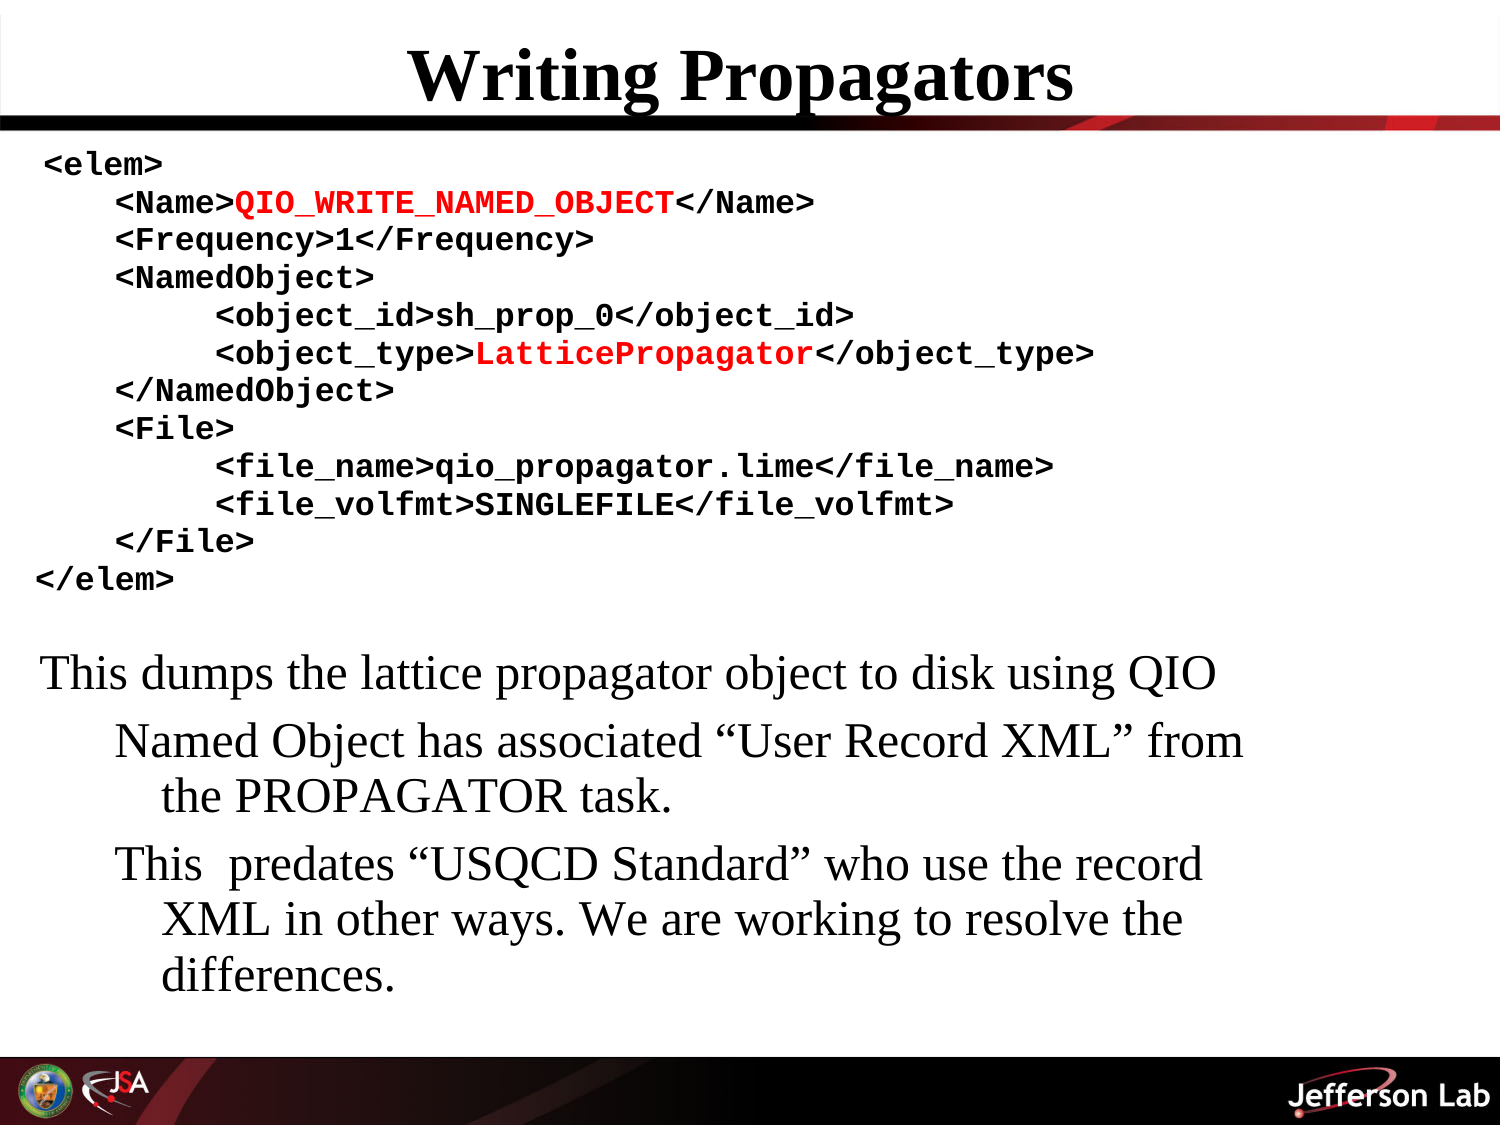

# Writing Propagators
 <elem>
 <Name>QIO_WRITE_NAMED_OBJECT</Name>
 <Frequency>1</Frequency>
 <NamedObject>
 <object_id>sh_prop_0</object_id>
 <object_type>LatticePropagator</object_type>
 </NamedObject>
 <File>
 <file_name>qio_propagator.lime</file_name>
 <file_volfmt>SINGLEFILE</file_volfmt>
 </File>
</elem>
This dumps the lattice propagator object to disk using QIO
Named Object has associated “User Record XML” from the PROPAGATOR task.
This predates “USQCD Standard” who use the record XML in other ways. We are working to resolve the differences.